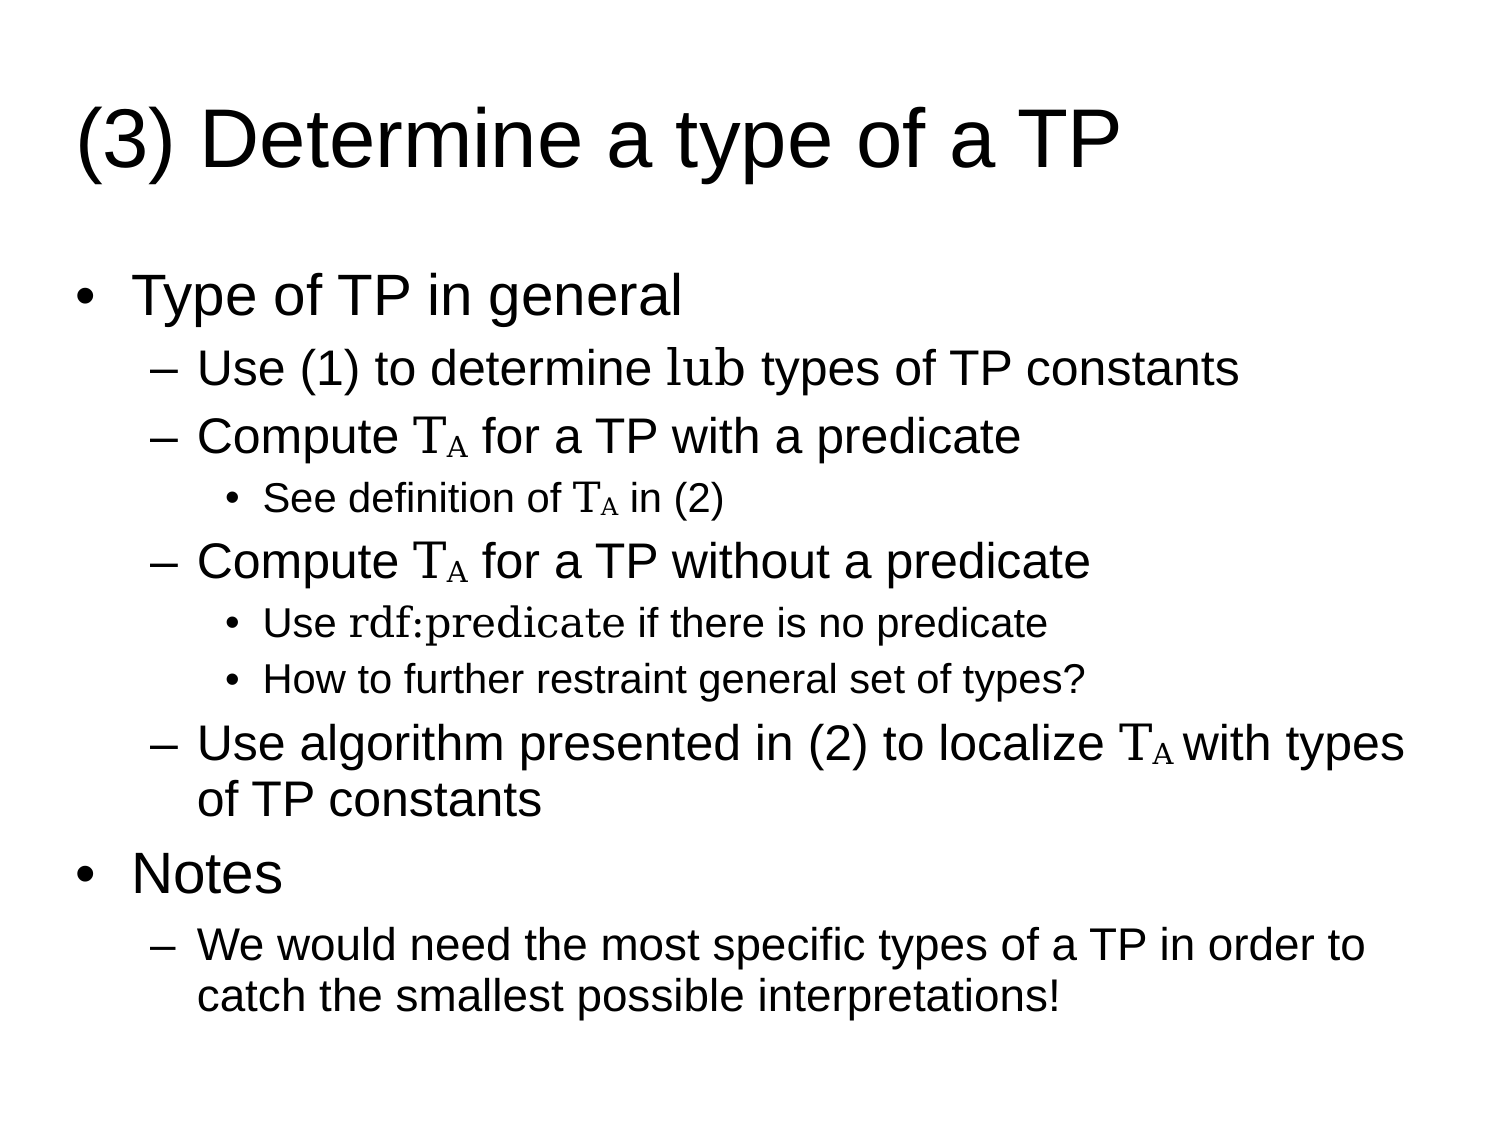

# (3) Determine a type of a TP
Type of TP in general
Use (1) to determine lub types of TP constants
Compute TA for a TP with a predicate
See definition of TA in (2)
Compute TA for a TP without a predicate
Use rdf:predicate if there is no predicate
How to further restraint general set of types?
Use algorithm presented in (2) to localize TA with types of TP constants
Notes
We would need the most specific types of a TP in order to catch the smallest possible interpretations!